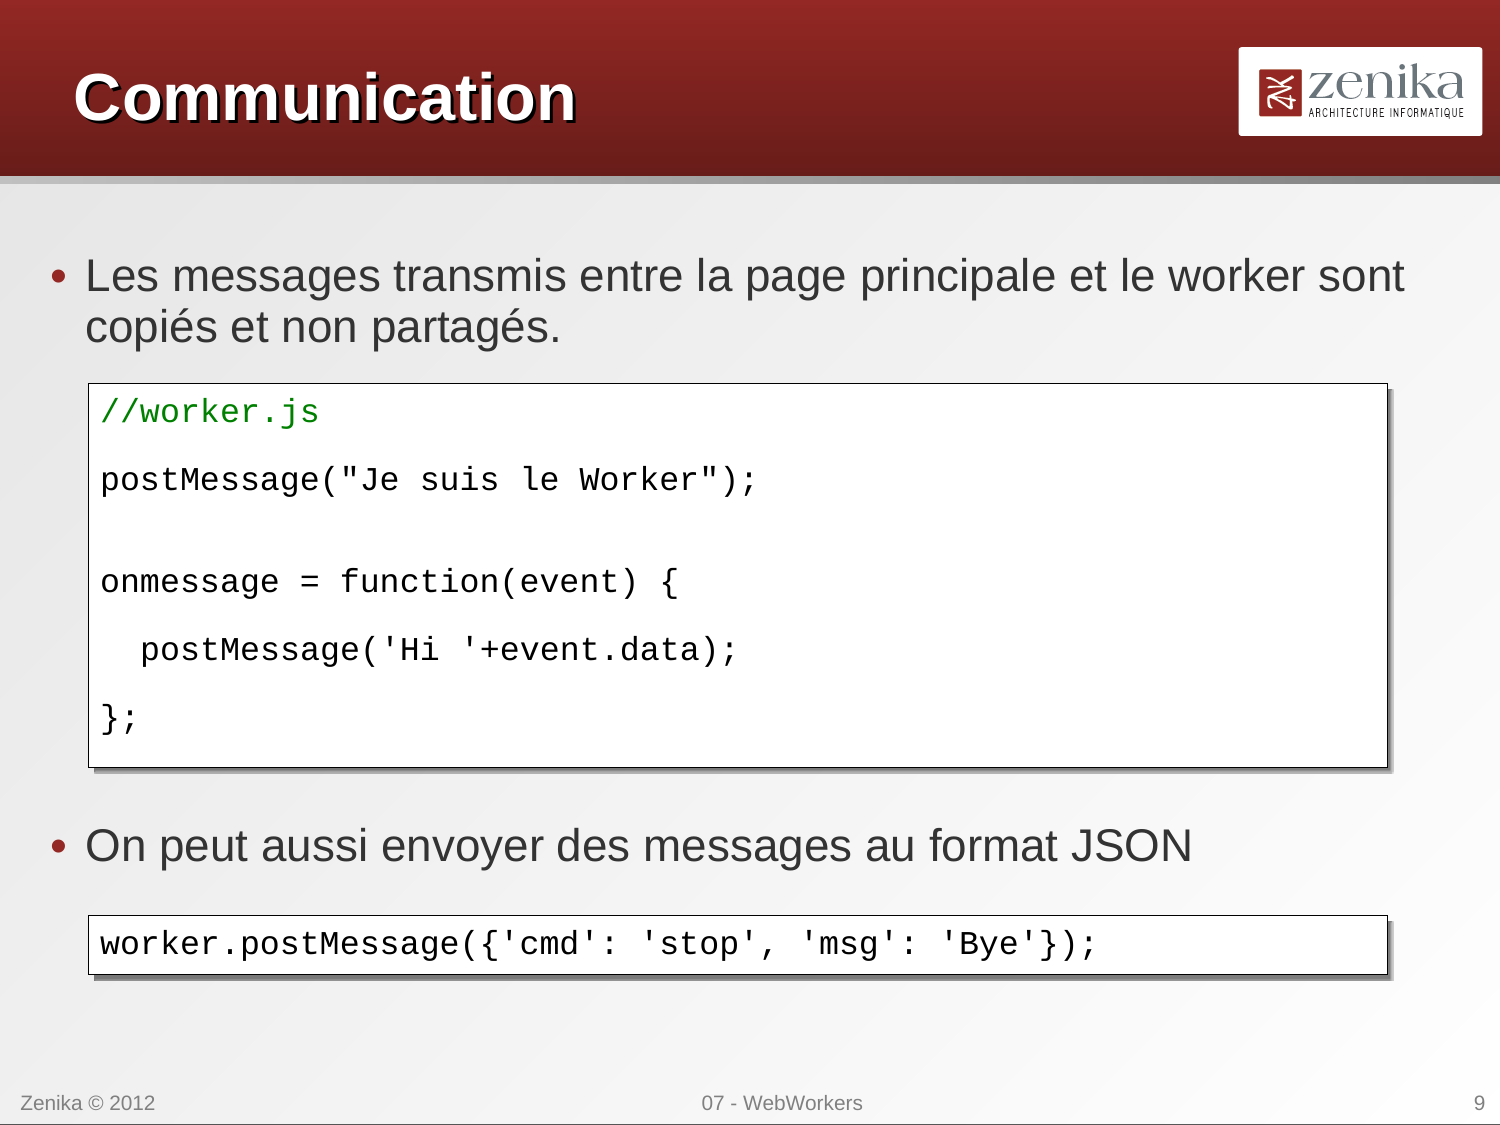

# Communication
Les messages transmis entre la page principale et le worker sont copiés et non partagés.
On peut aussi envoyer des messages au format JSON
//worker.js
postMessage("Je suis le Worker");
onmessage = function(event) {
 postMessage('Hi '+event.data);
};
worker.postMessage({'cmd': 'stop', 'msg': 'Bye'});